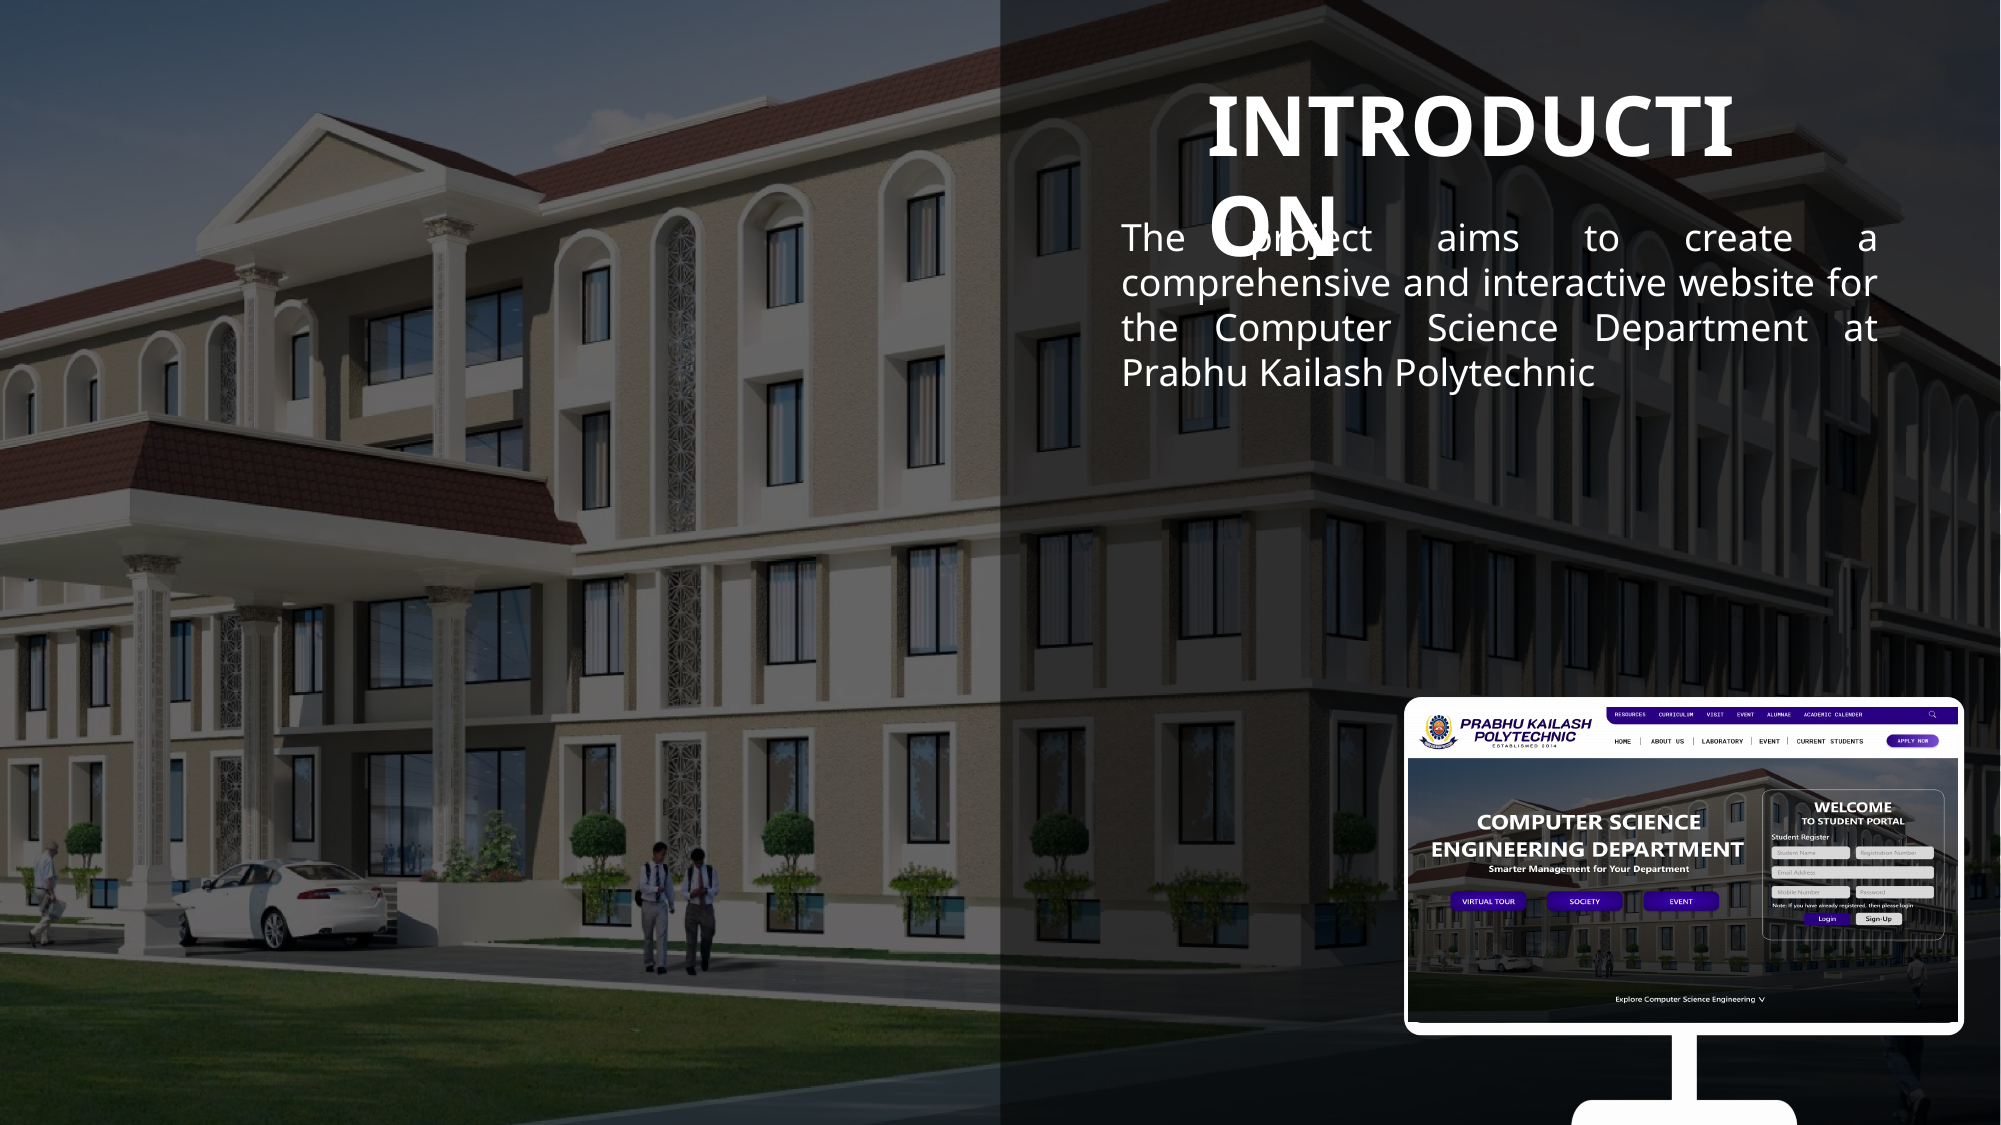

INTRODUCTION
OBJECTIVE AND GOALS
The project aims to create a comprehensive and interactive website for the Computer Science Department at Prabhu Kailash Polytechnic
Digitalize CSE Department
Provide easy access to information
  • Academic Programs
  • Faculty Profiles
  • Student Project
  • Department events
Enhance student experience
  • Student Dashboard
  • Online attendance system
  • Access to academic resources
Community Collaboration
• Student
• Faculty
• Alumni
GROUP - A
# MAJOR PROJECT
TOPIC -  computer science engineering
Department website